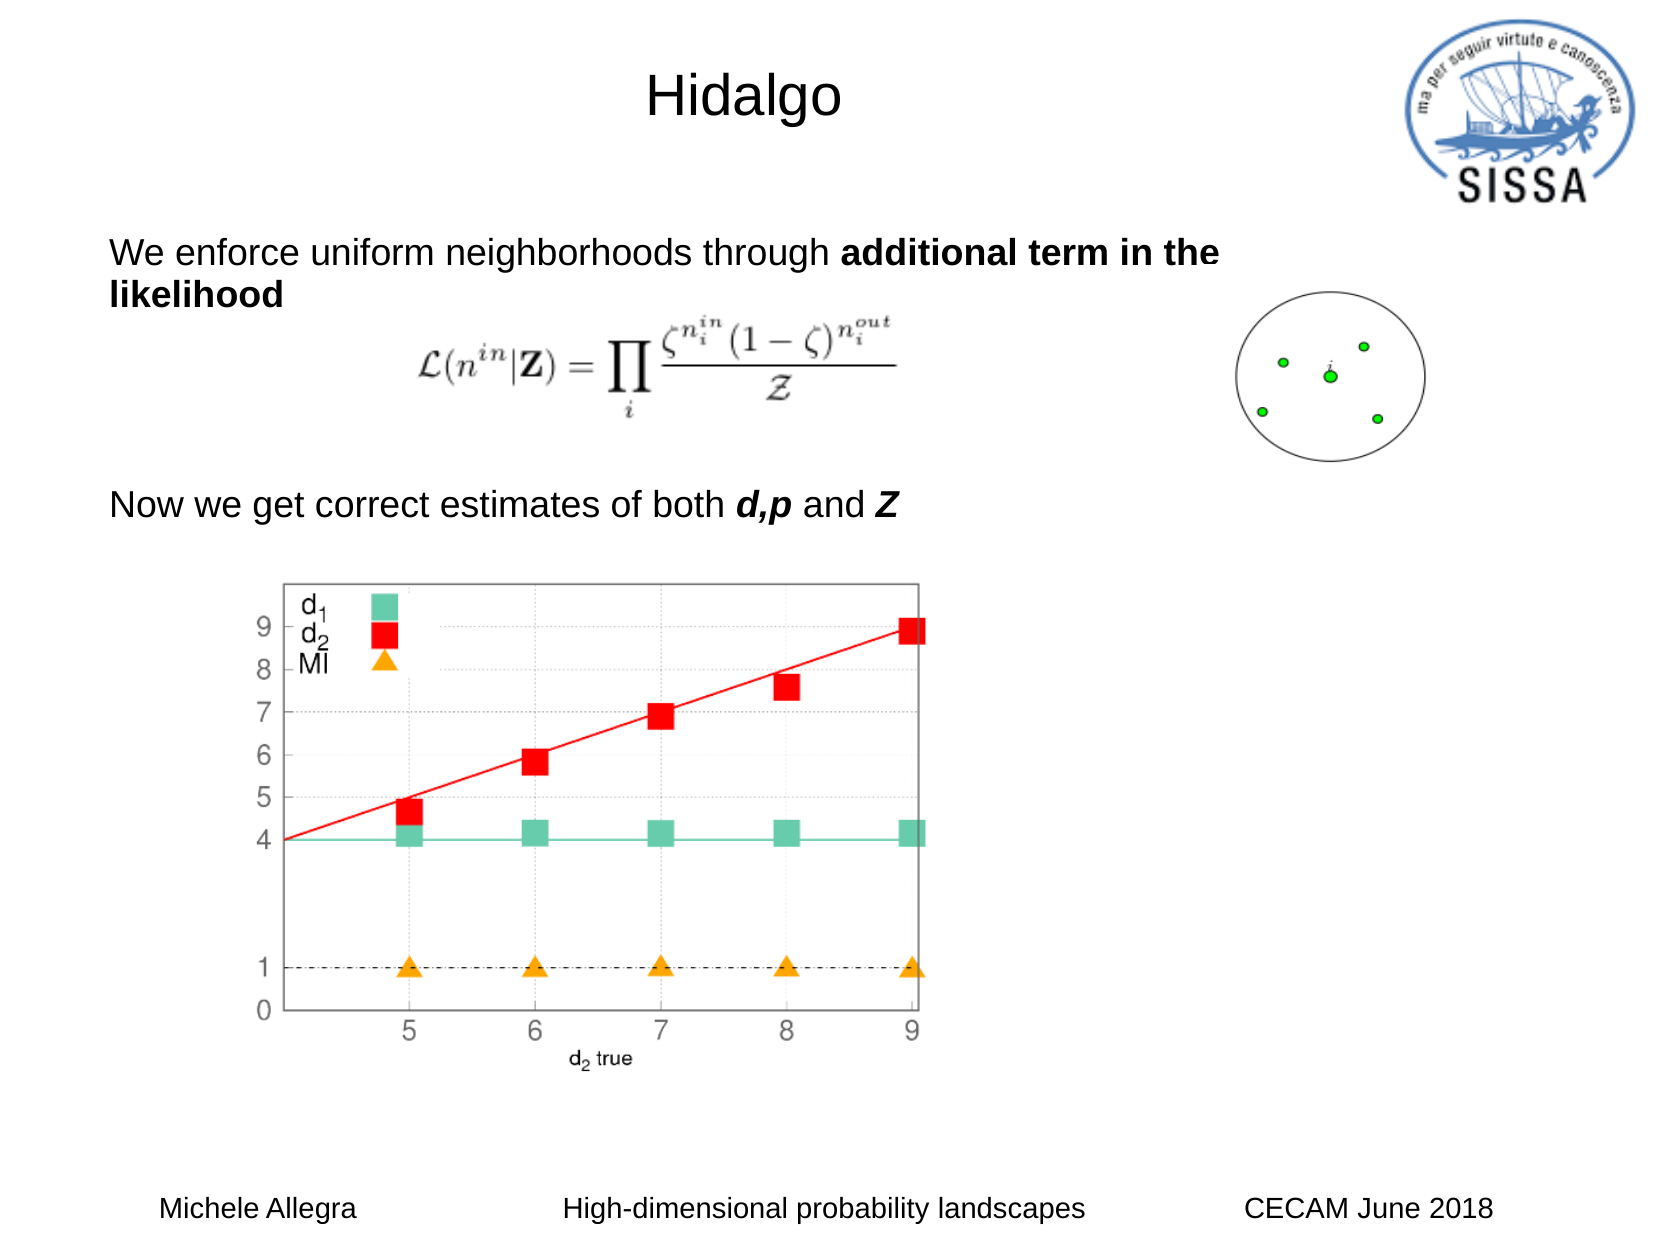

# Hidalgo
We enforce uniform neighborhoods through additional term in the likelihood
Now we get correct estimates of both d,p and Z
Michele Allegra High-dimensional probability landscapes CECAM June 2018